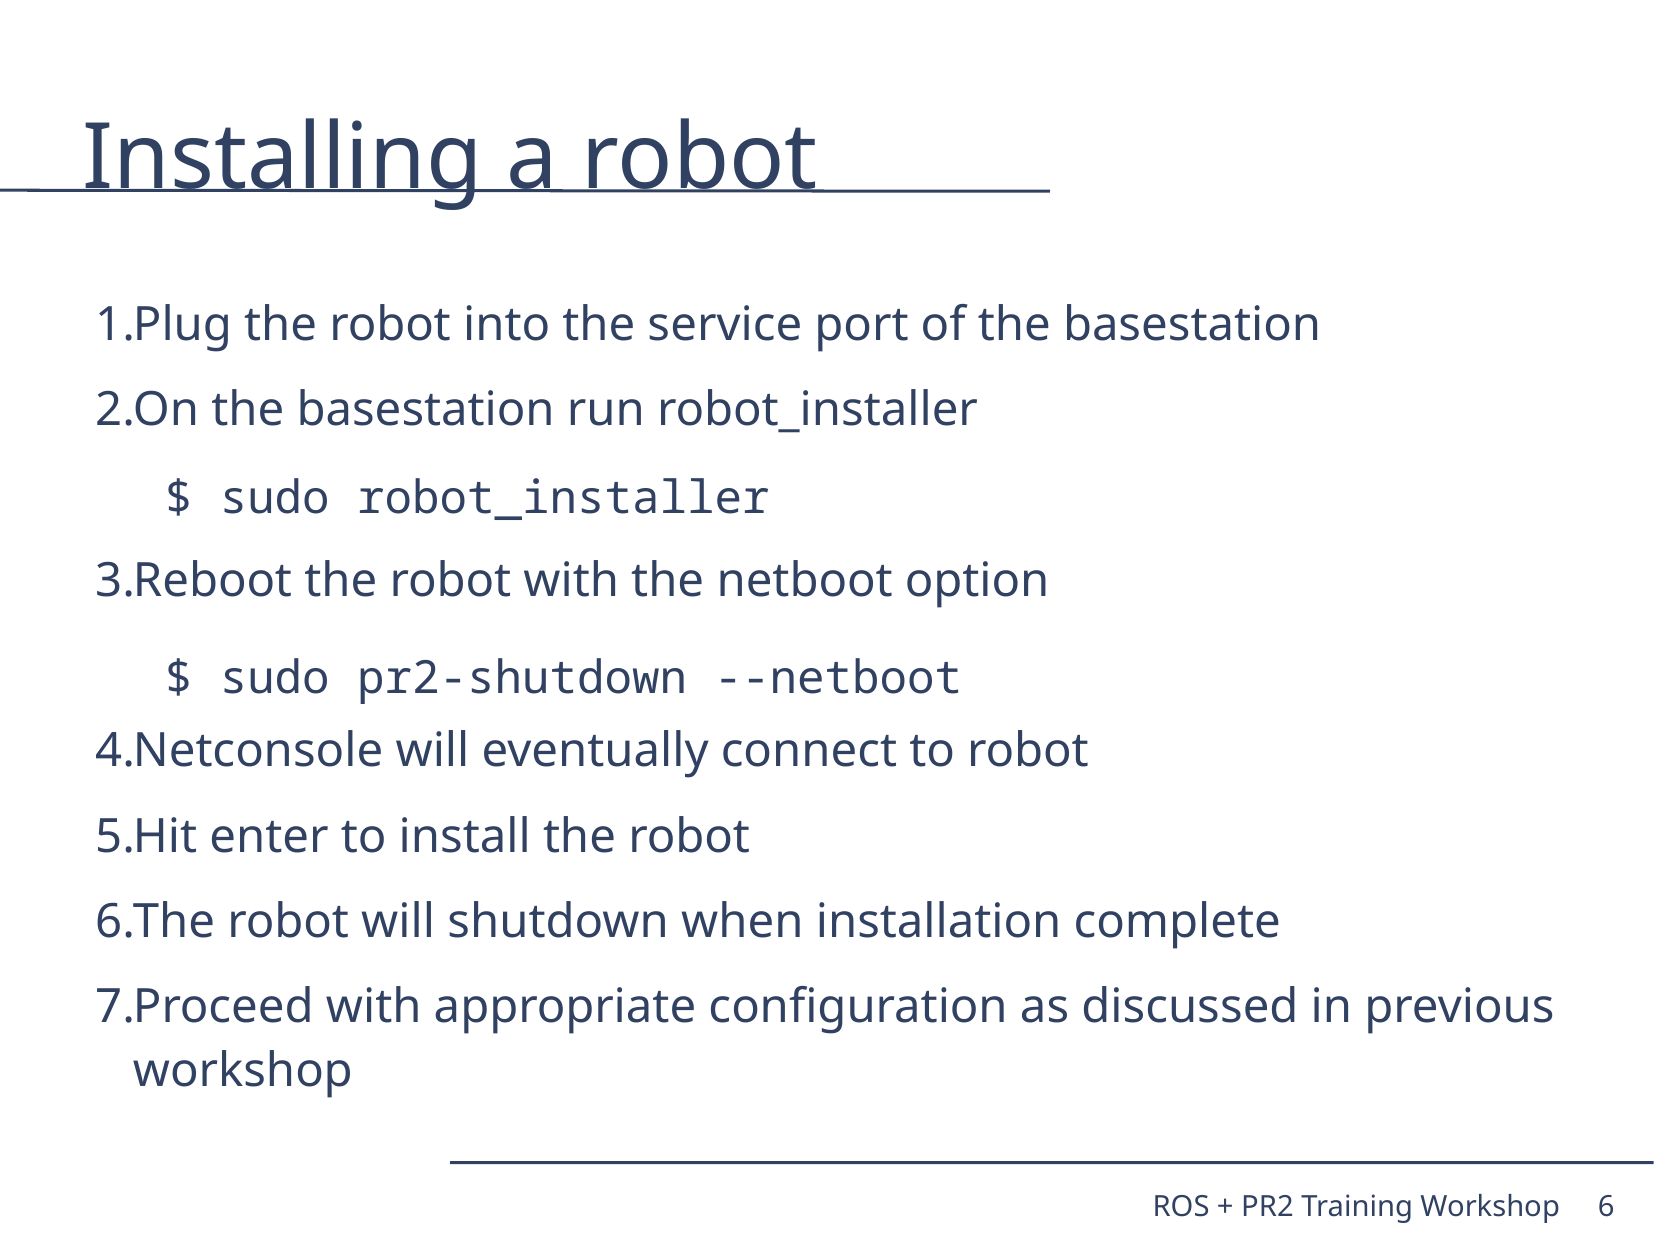

# Installing a robot
Plug the robot into the service port of the basestation
On the basestation run robot_installer
Reboot the robot with the netboot option
Netconsole will eventually connect to robot
Hit enter to install the robot
The robot will shutdown when installation complete
Proceed with appropriate configuration as discussed in previous workshop
$ sudo robot_installer
$ sudo pr2-shutdown --netboot